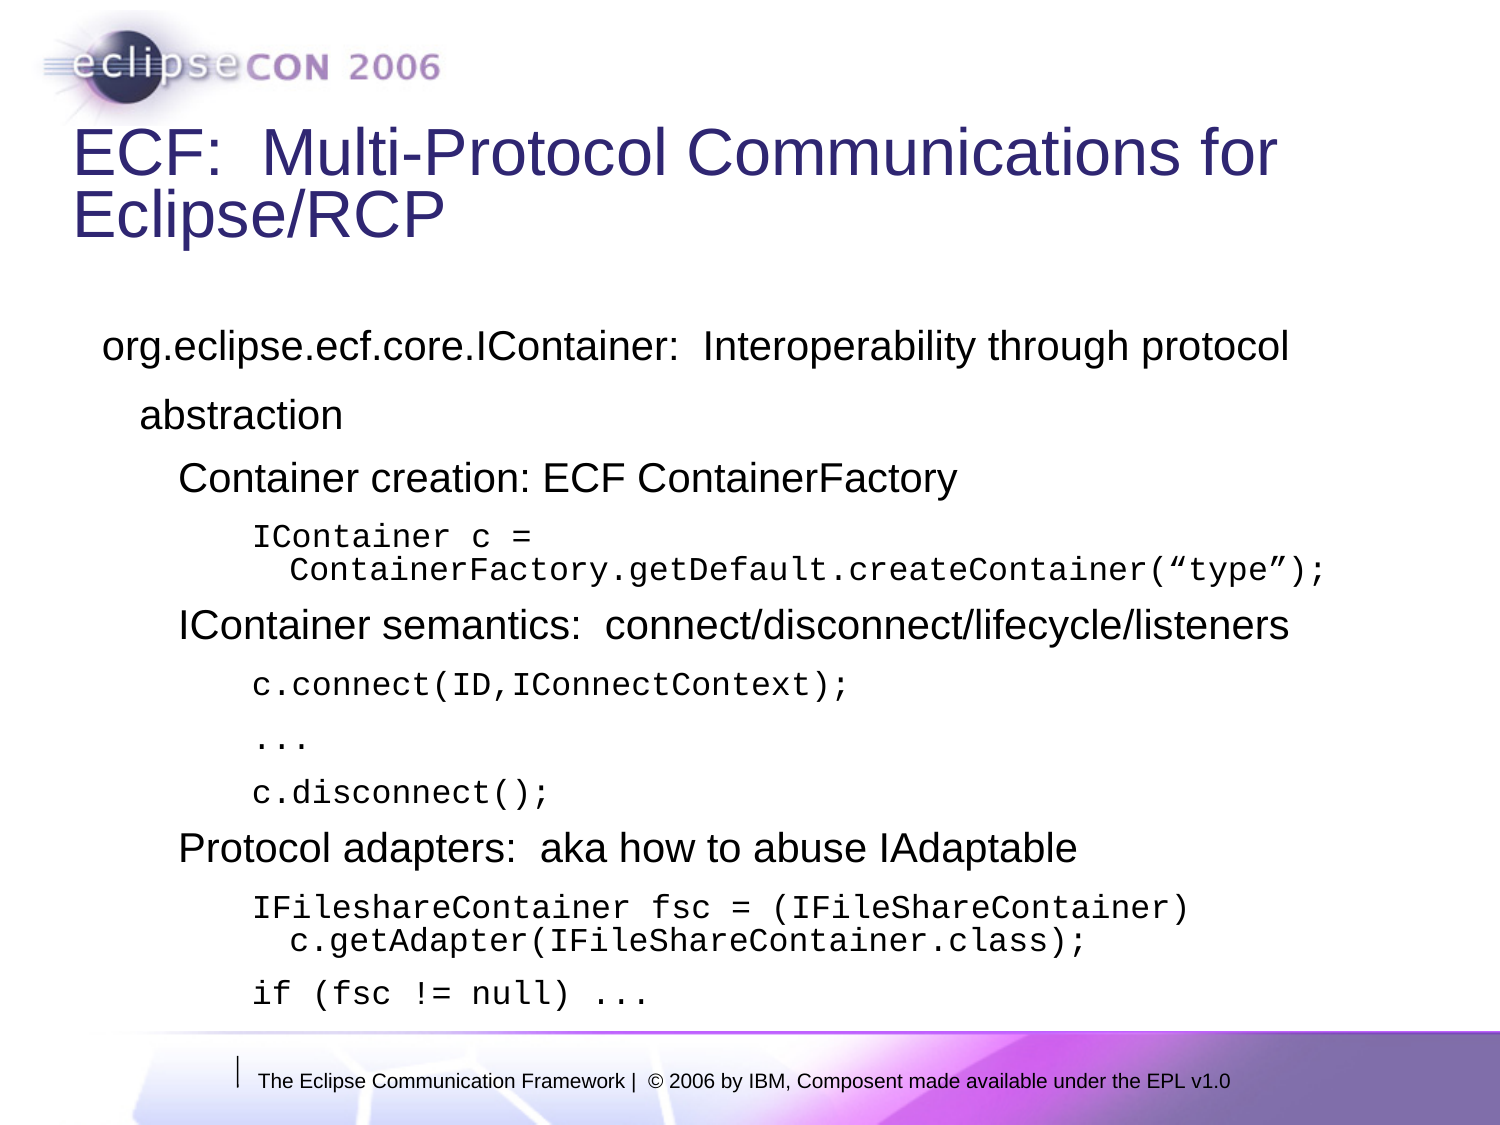

# ECF: Multi-Protocol Communications for Eclipse/RCP
org.eclipse.ecf.core.IContainer: Interoperability through protocol abstraction
Container creation: ECF ContainerFactory
IContainer c = ContainerFactory.getDefault.createContainer(“type”);
IContainer semantics: connect/disconnect/lifecycle/listeners
c.connect(ID,IConnectContext);
...
c.disconnect();
Protocol adapters: aka how to abuse IAdaptable
IFileshareContainer fsc = (IFileShareContainer) c.getAdapter(IFileShareContainer.class);
if (fsc != null) ...